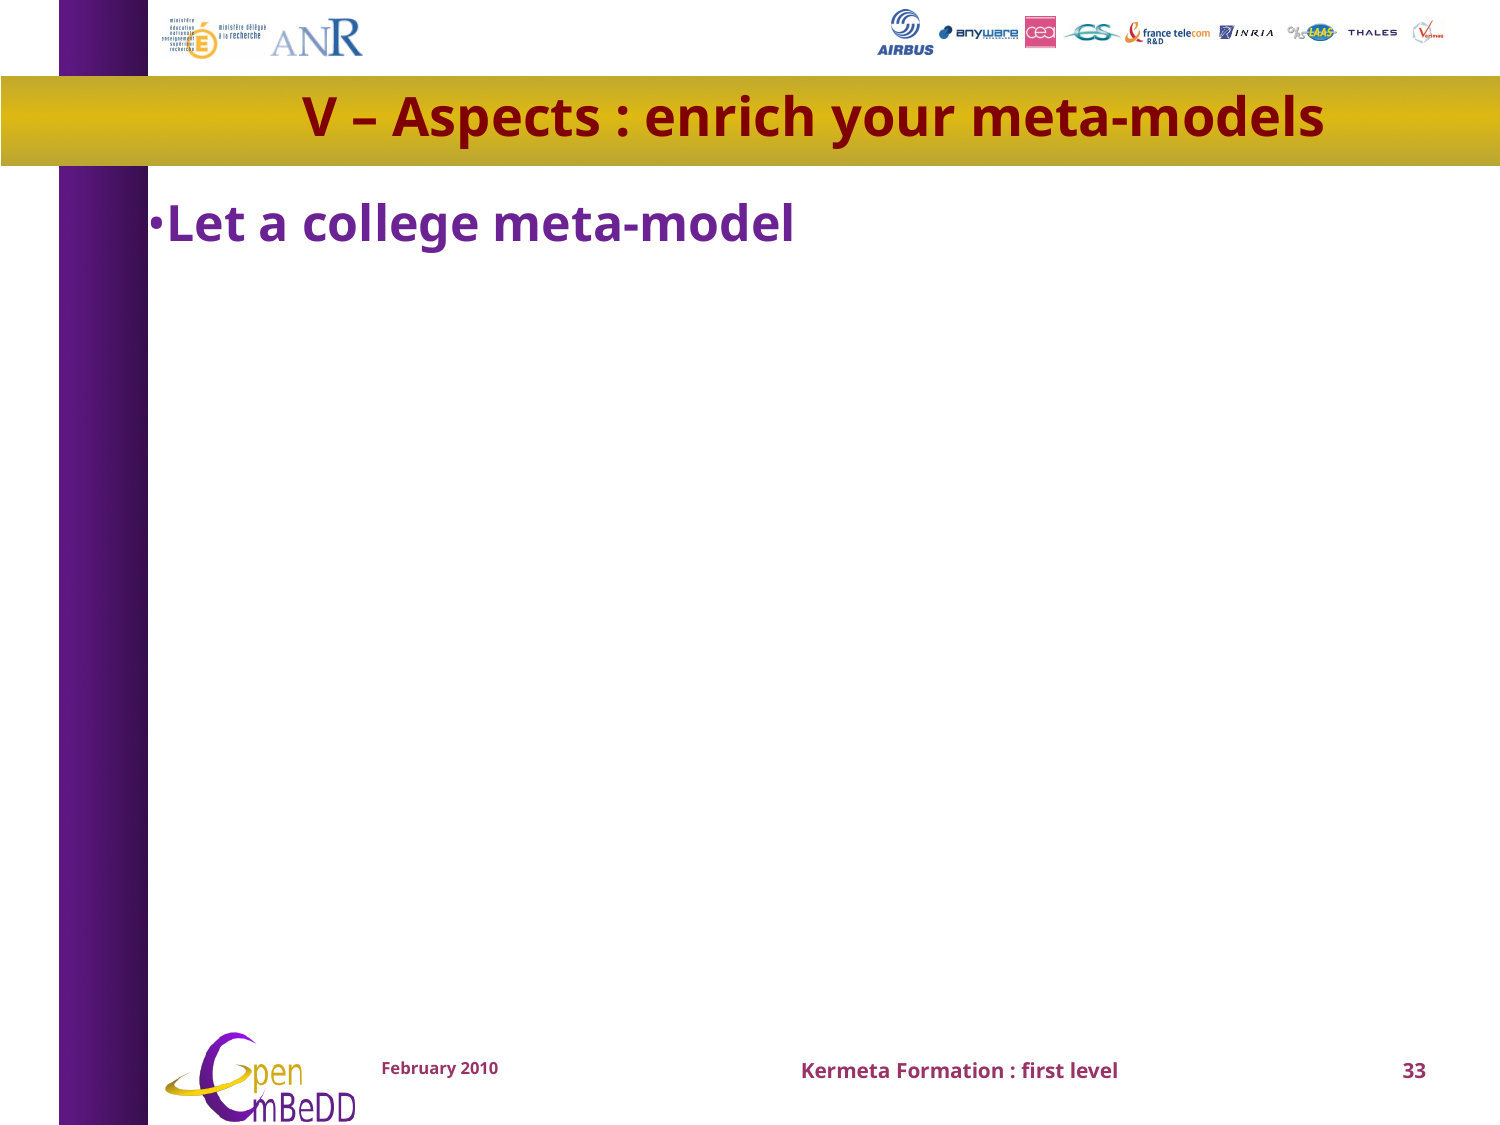

# V – Aspects : enrich your meta-models
Let a college meta-model
Kermeta Formation : first level
February 2010